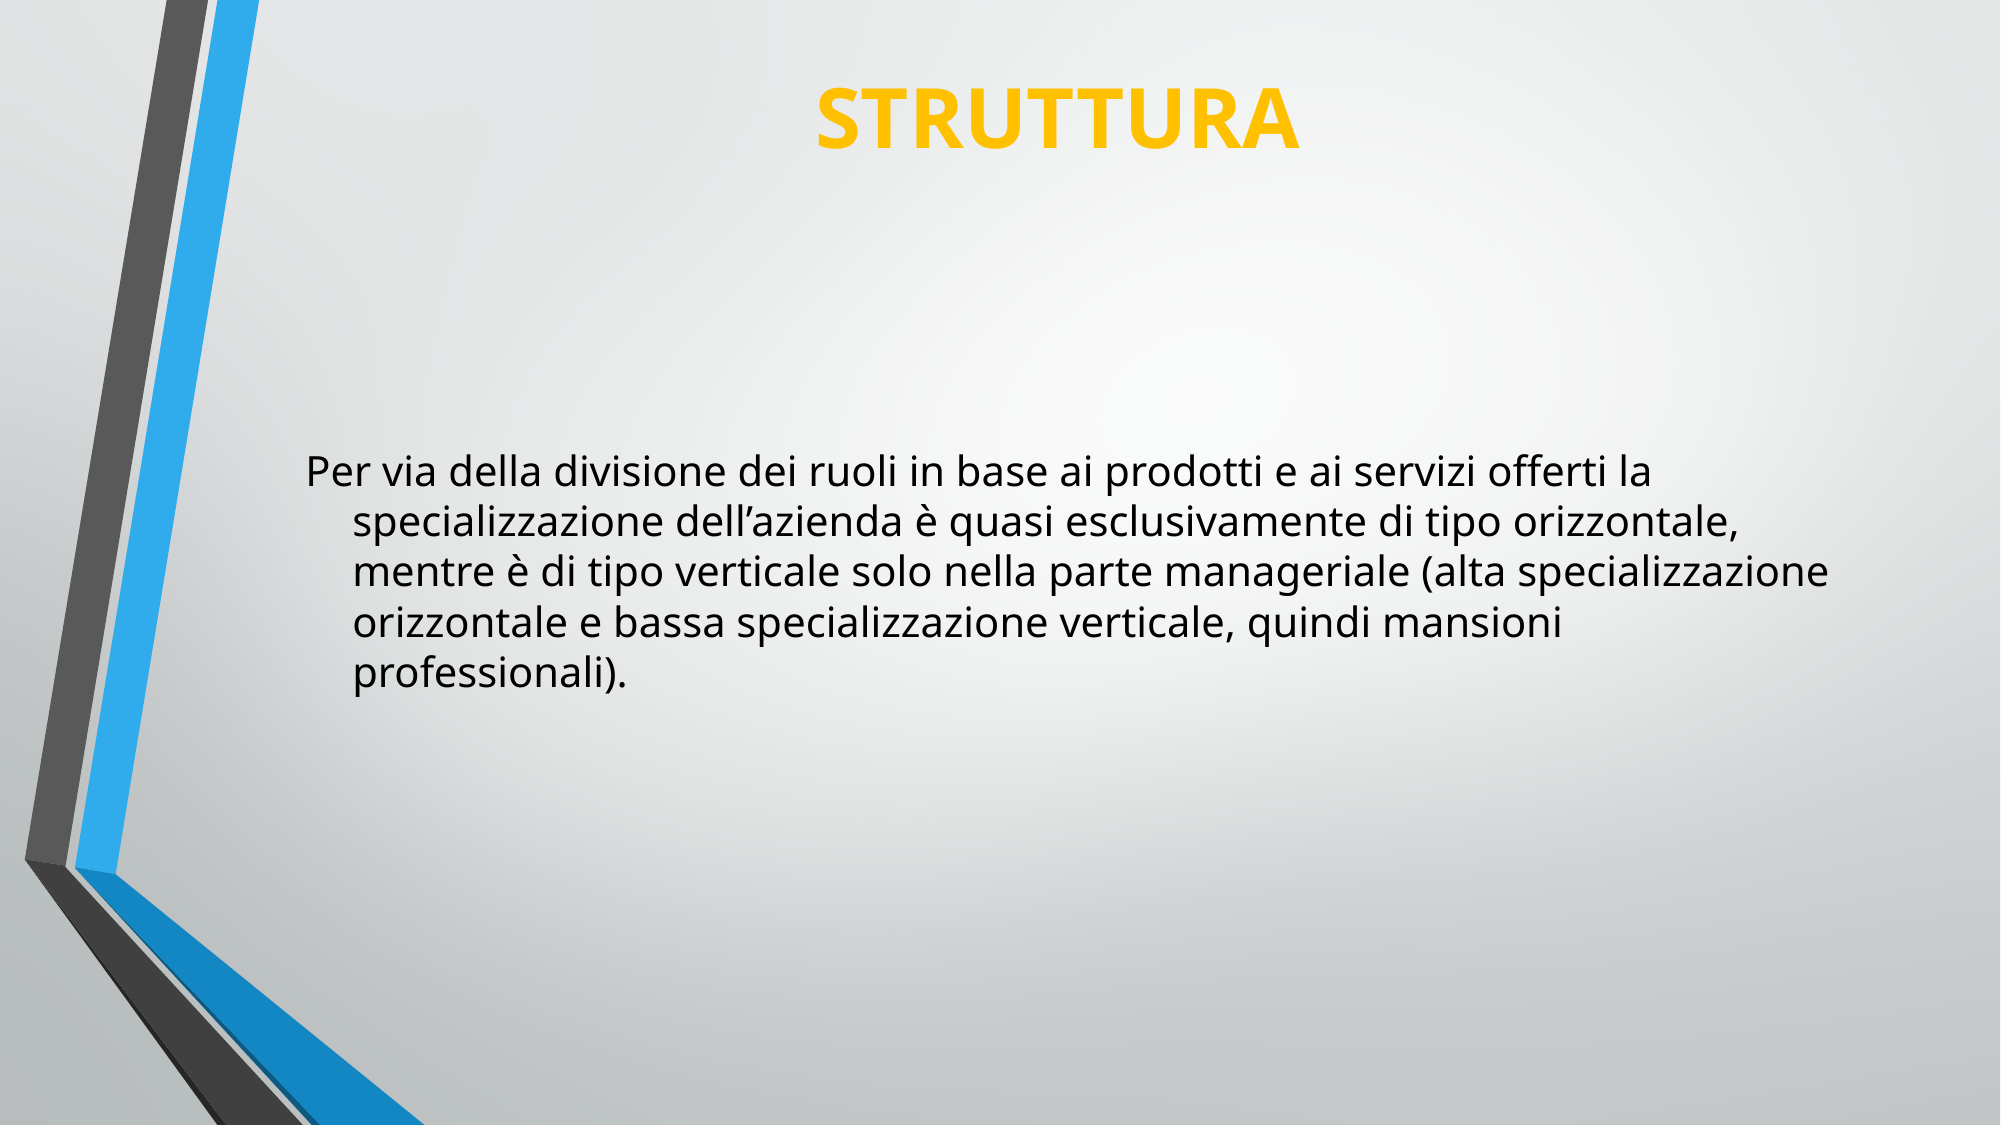

# STRUTTURA
Per via della divisione dei ruoli in base ai prodotti e ai servizi offerti la
specializzazione dell’azienda è quasi esclusivamente di tipo orizzontale, mentre è di tipo verticale solo nella parte manageriale (alta specializzazione orizzontale e bassa specializzazione verticale, quindi mansioni professionali).